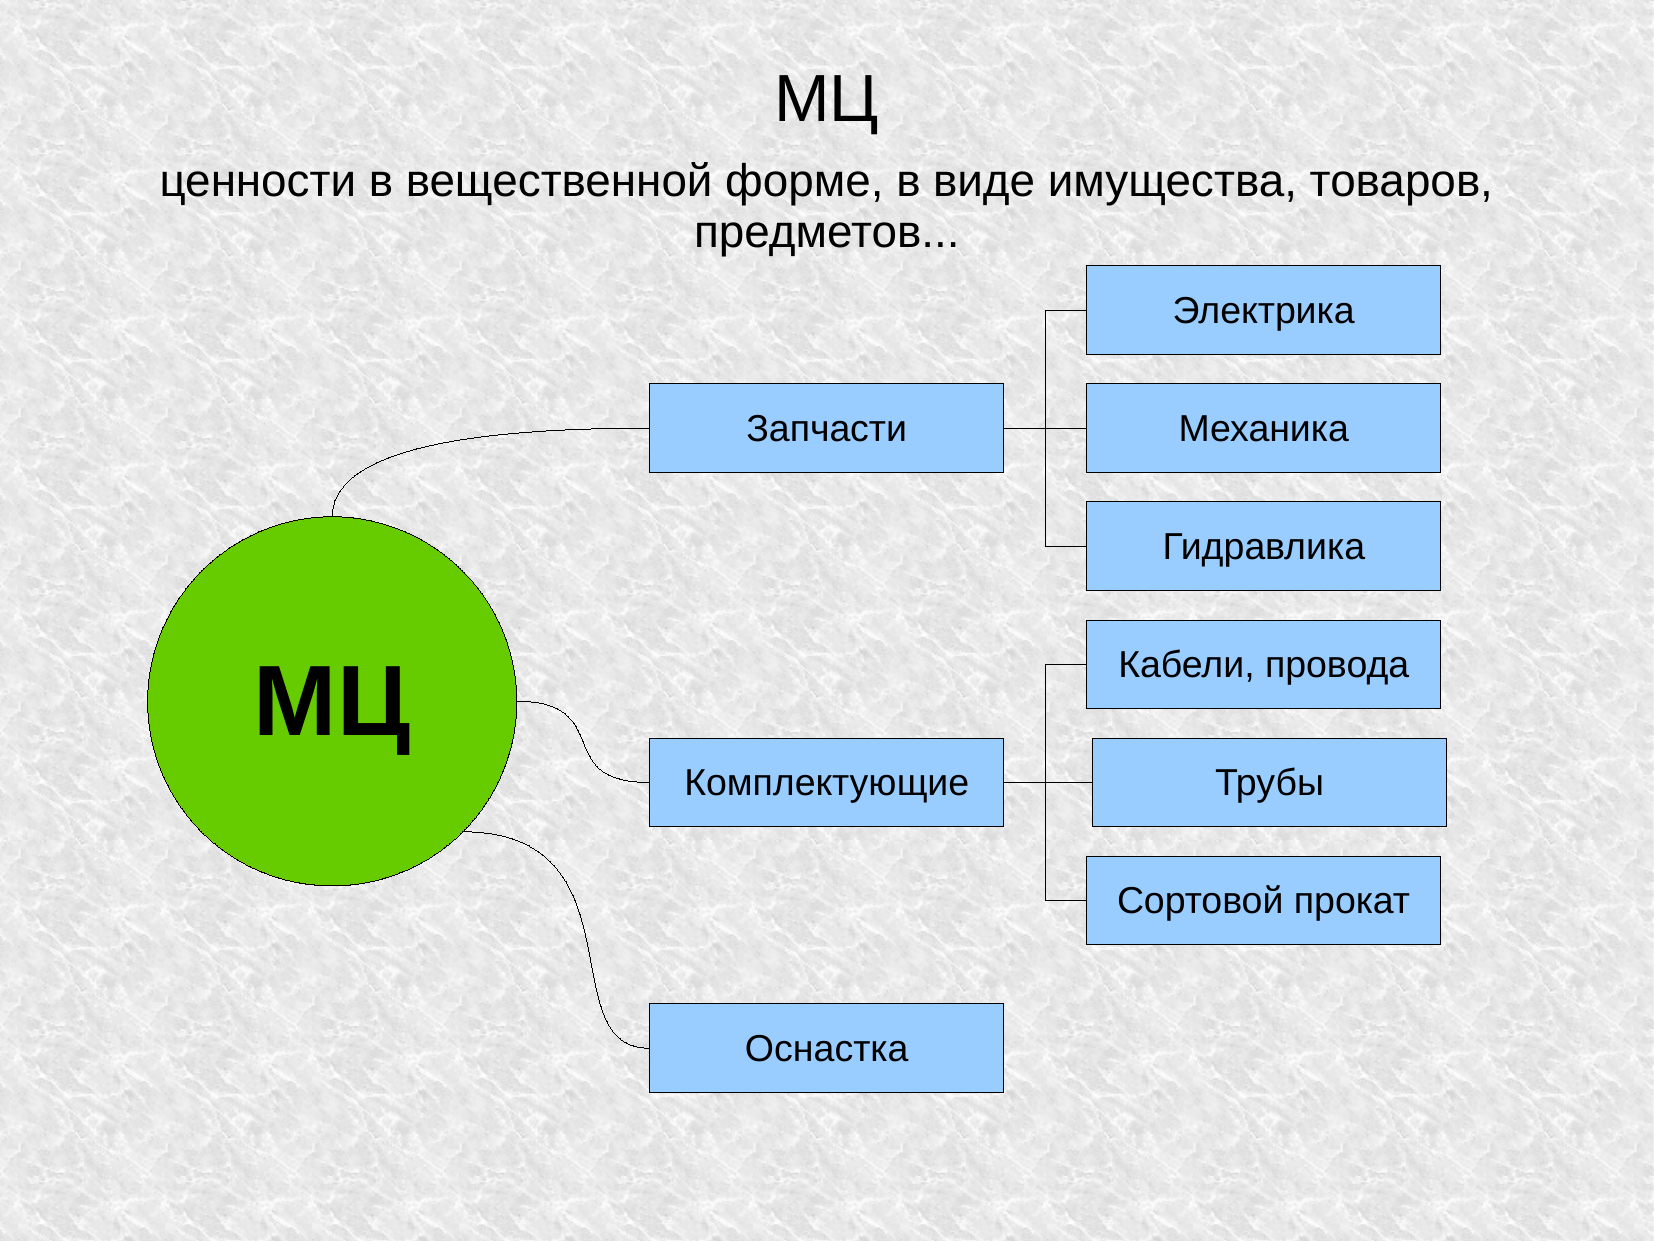

# МЦ
ценности в вещественной форме, в виде имущества, товаров, предметов...
Электрика
Запчасти
Механика
Гидравлика
МЦ
Кабели, провода
Комплектующие
Трубы
Сортовой прокат
Оснастка